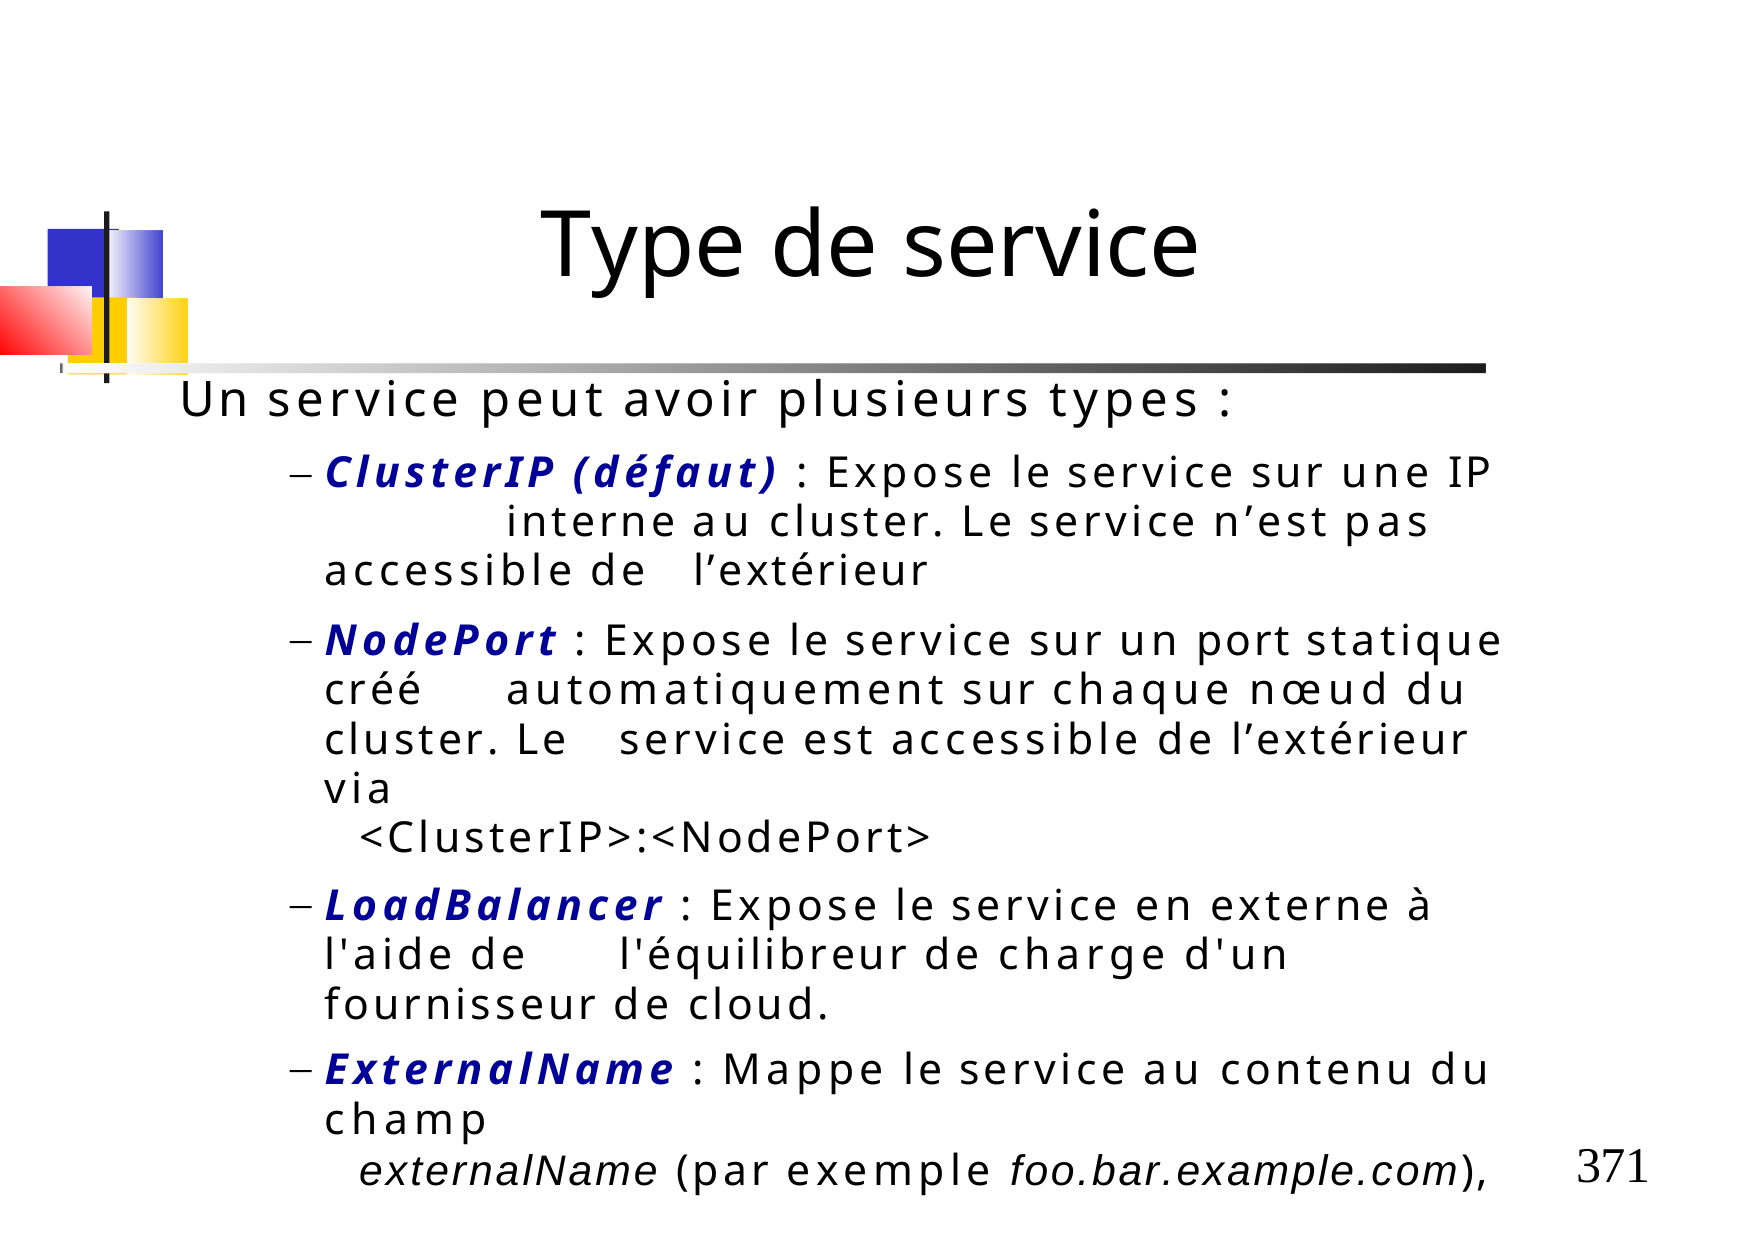

# Type de service
Un service peut avoir plusieurs types :
ClusterIP (défaut) : Expose le service sur une IP 	interne au cluster. Le service n’est pas accessible de 	l’extérieur
NodePort : Expose le service sur un port statique créé 	automatiquement sur chaque nœud du cluster. Le 	service est accessible de l’extérieur via
<ClusterIP>:<NodePort>
LoadBalancer : Expose le service en externe à l'aide de 	l'équilibreur de charge d'un fournisseur de cloud.
ExternalName : Mappe le service au contenu du champ
externalName (par exemple foo.bar.example.com),
371